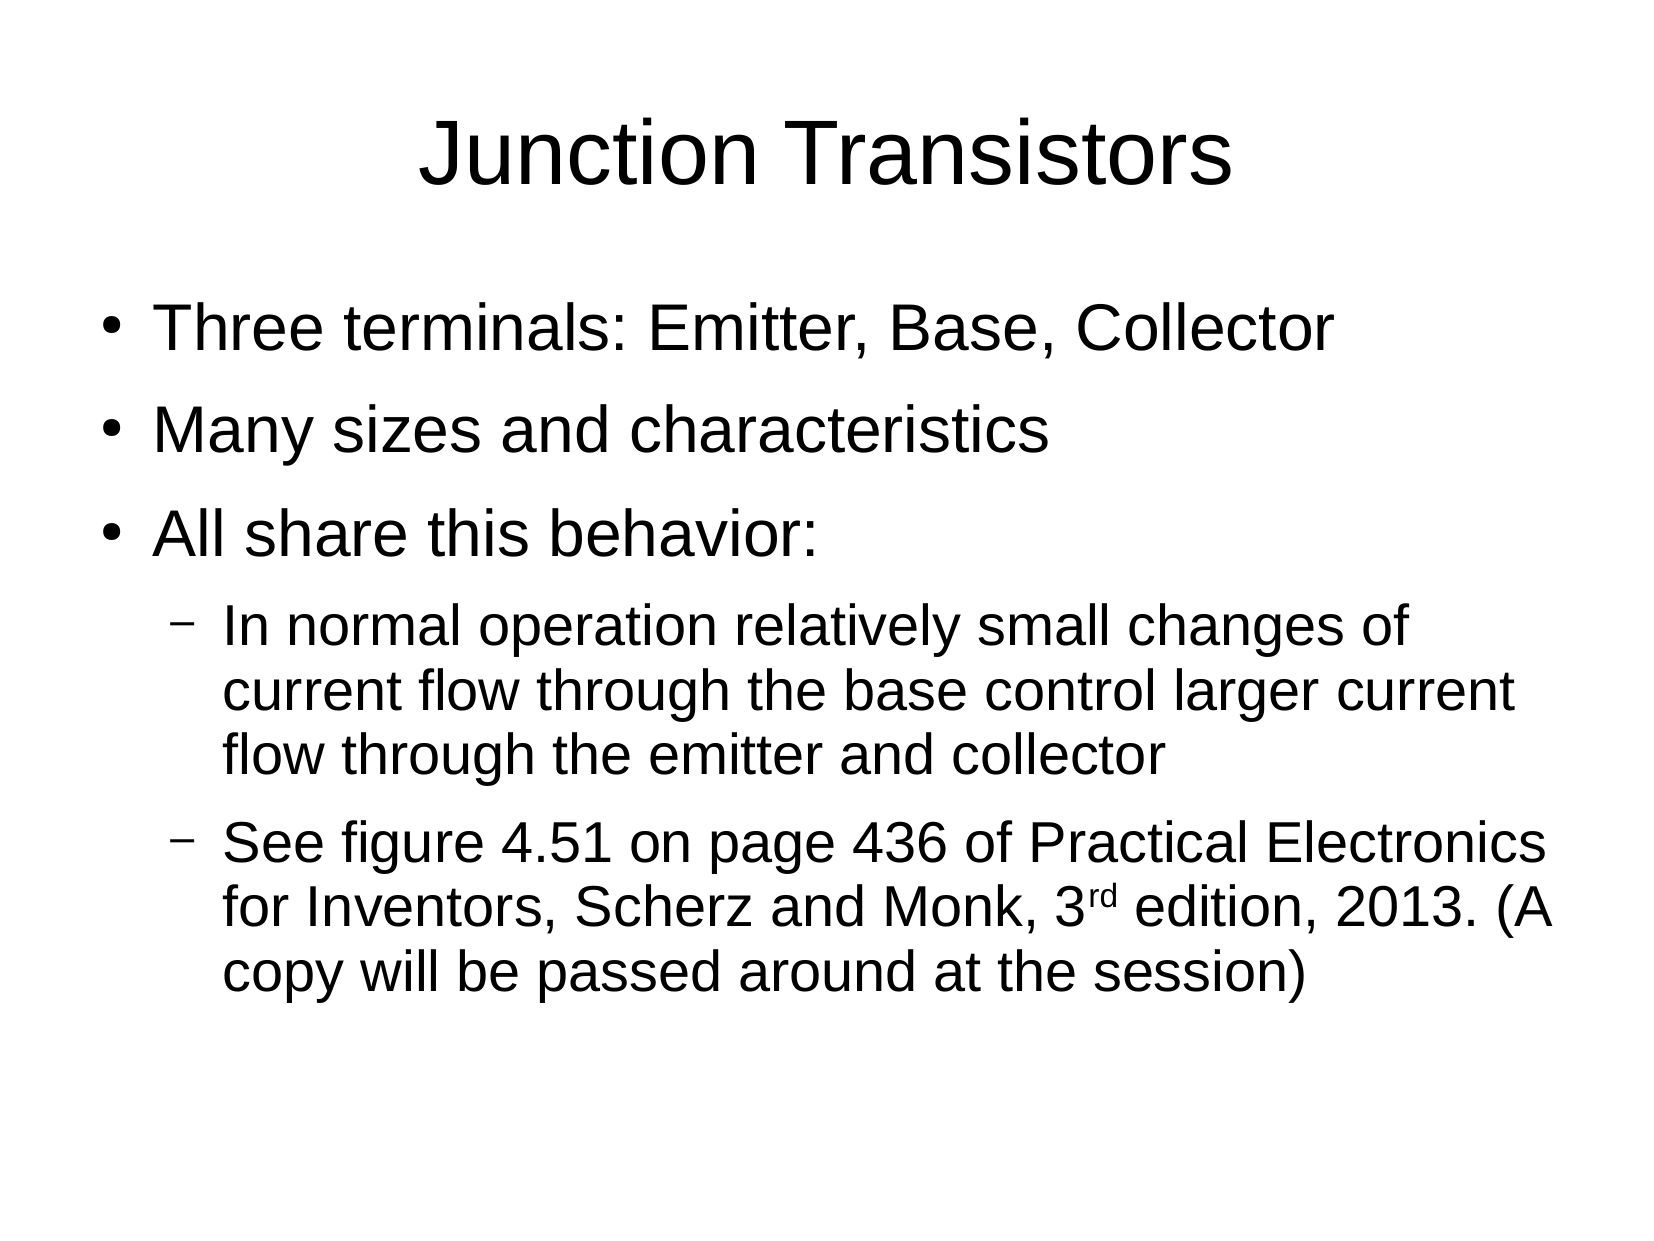

# Junction Transistors
Three terminals: Emitter, Base, Collector
Many sizes and characteristics
All share this behavior:
In normal operation relatively small changes of current flow through the base control larger current flow through the emitter and collector
See figure 4.51 on page 436 of Practical Electronics for Inventors, Scherz and Monk, 3rd edition, 2013. (A copy will be passed around at the session)